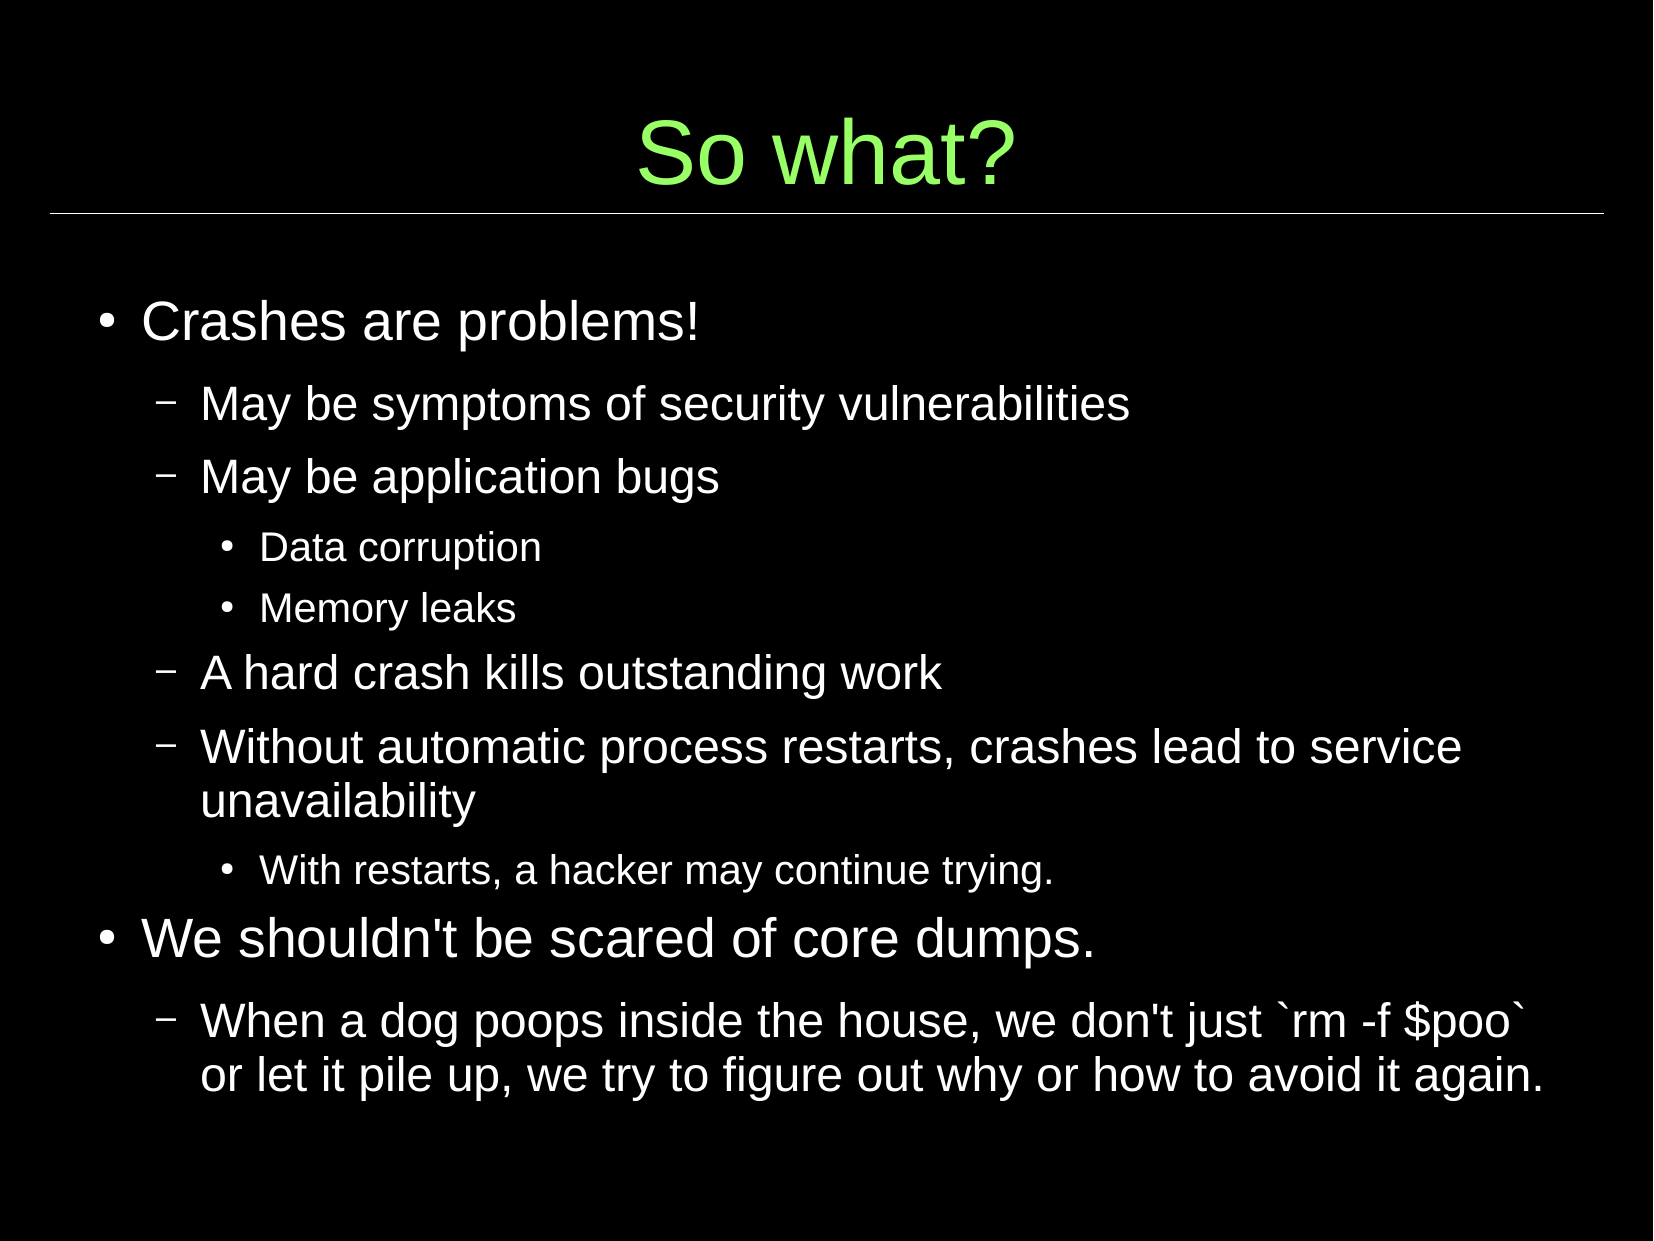

# So what?
Crashes are problems!
May be symptoms of security vulnerabilities
May be application bugs
Data corruption
Memory leaks
A hard crash kills outstanding work
Without automatic process restarts, crashes lead to service unavailability
With restarts, a hacker may continue trying.
We shouldn't be scared of core dumps.
When a dog poops inside the house, we don't just `rm -f $poo` or let it pile up, we try to figure out why or how to avoid it again.